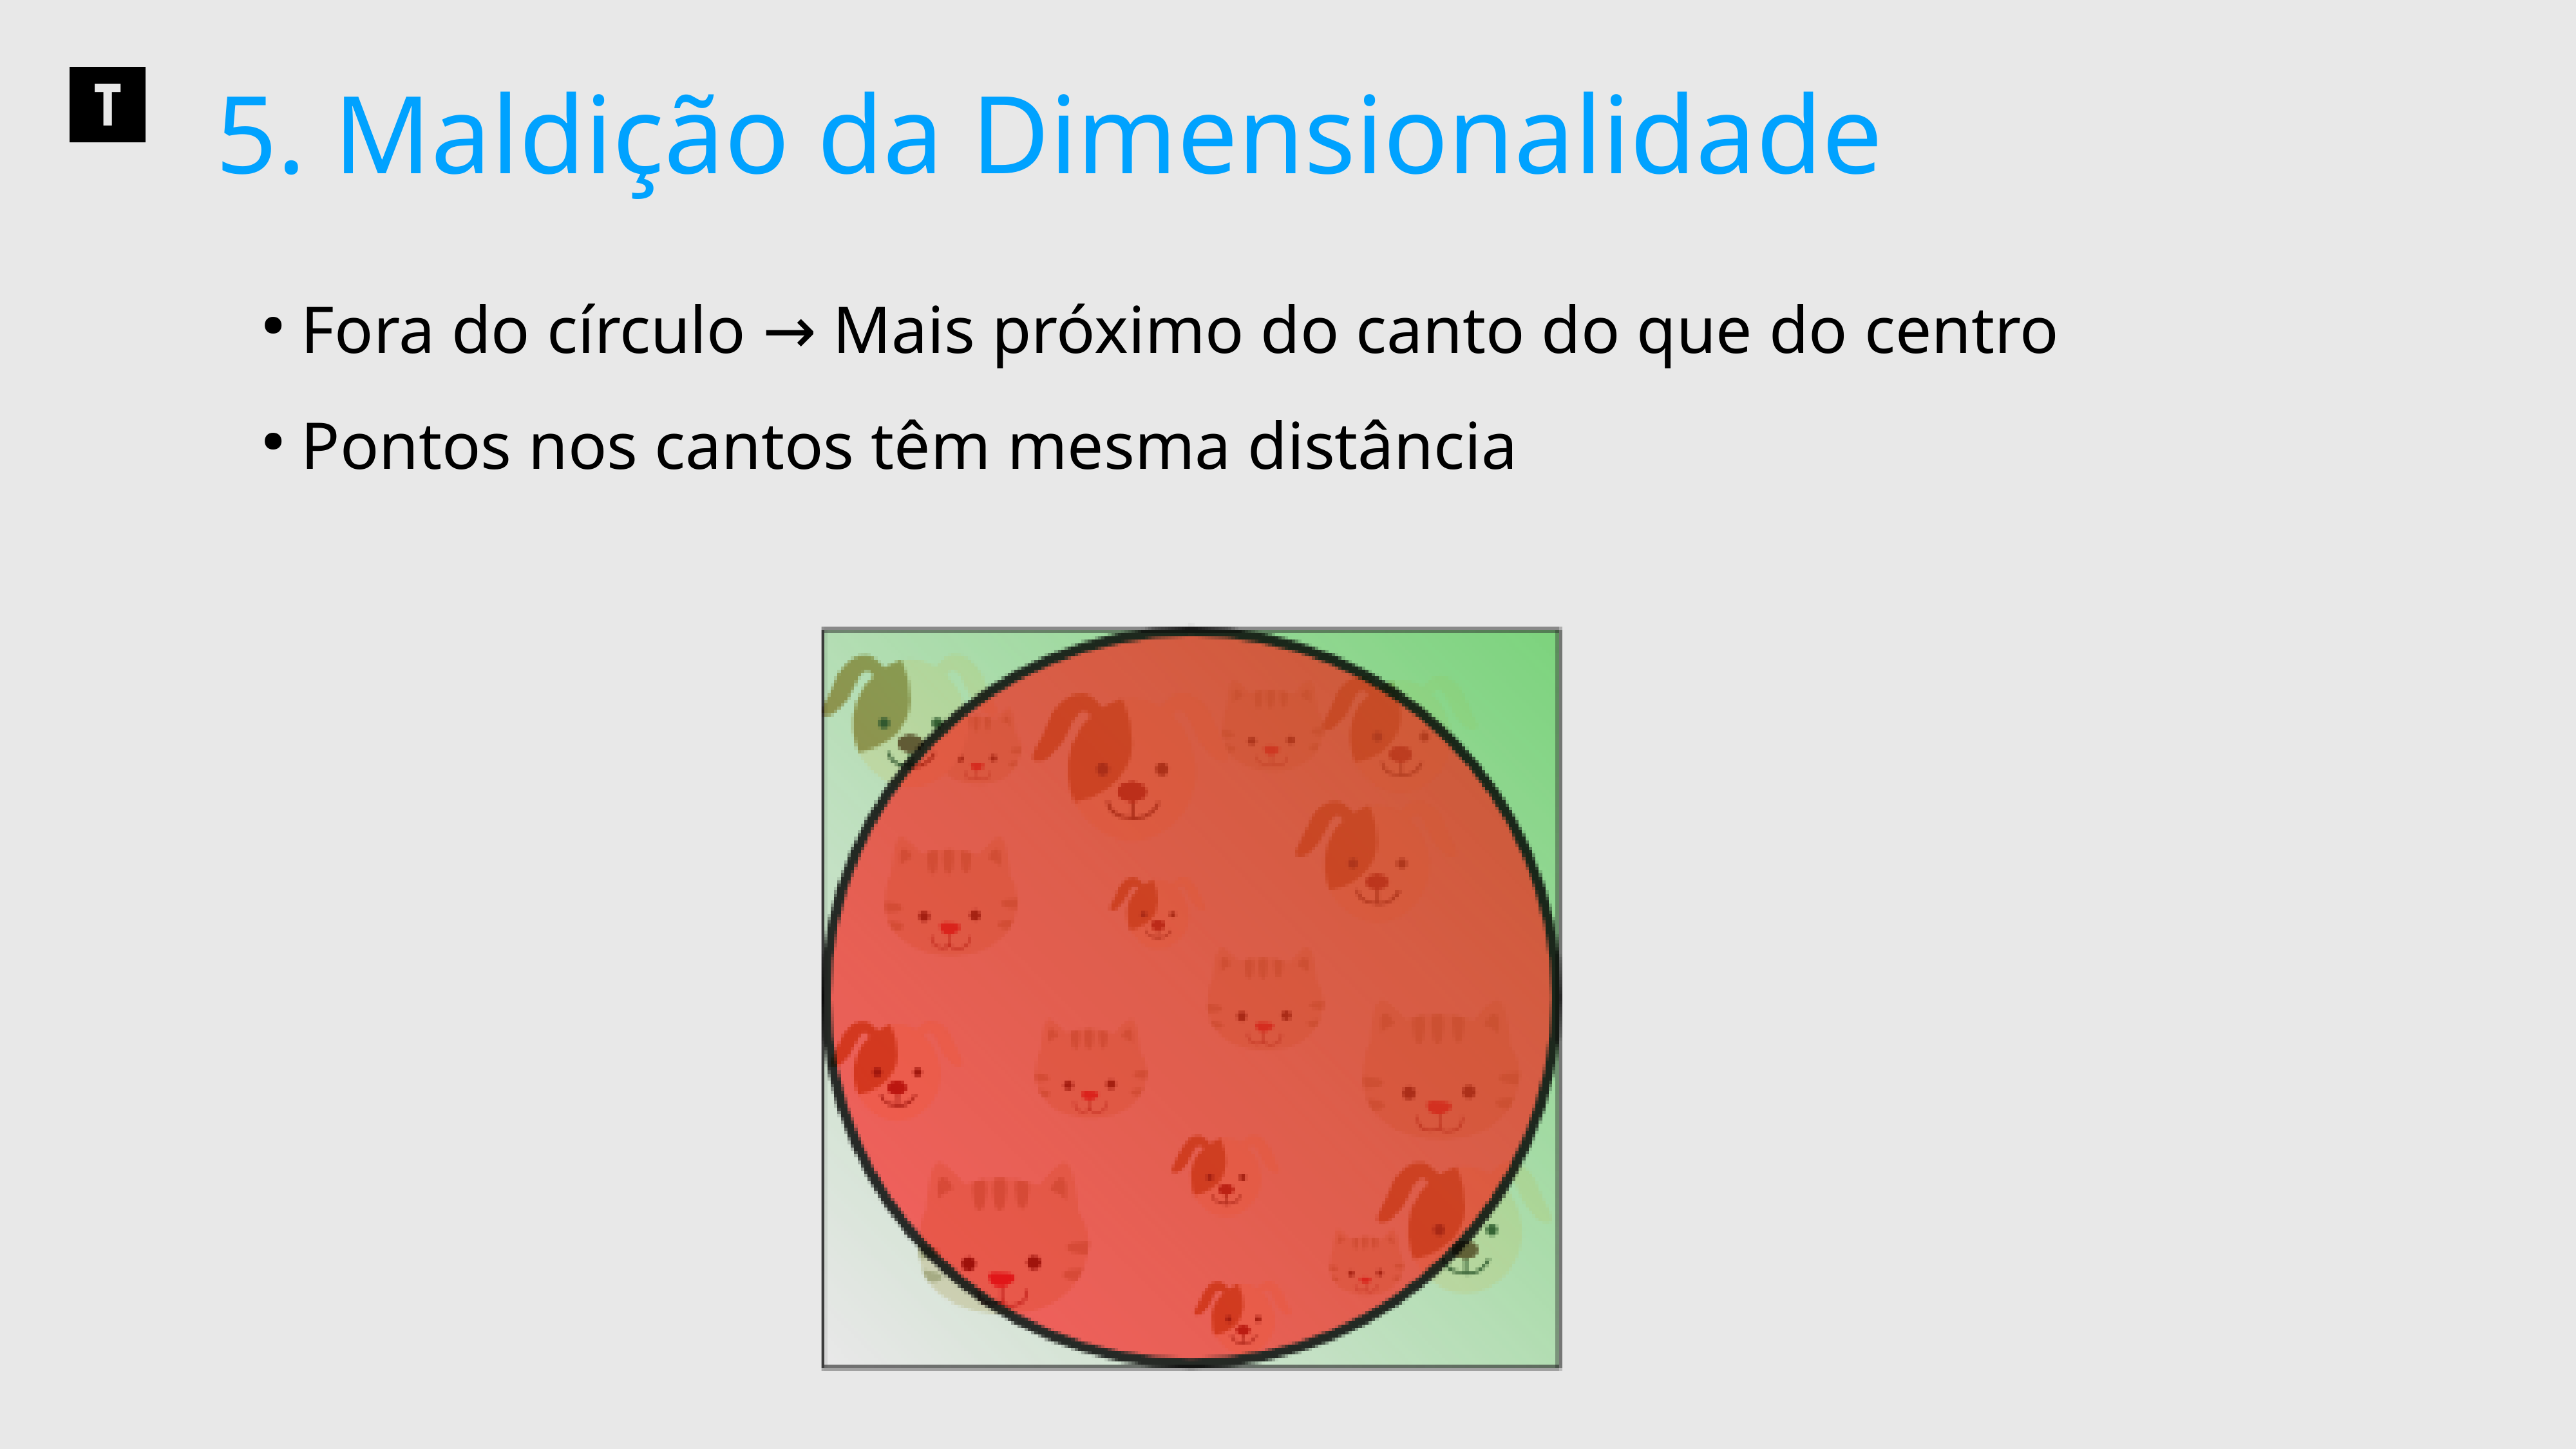

5. Maldição da Dimensionalidade
 Fora do círculo → Mais próximo do canto do que do centro
 Pontos nos cantos têm mesma distância